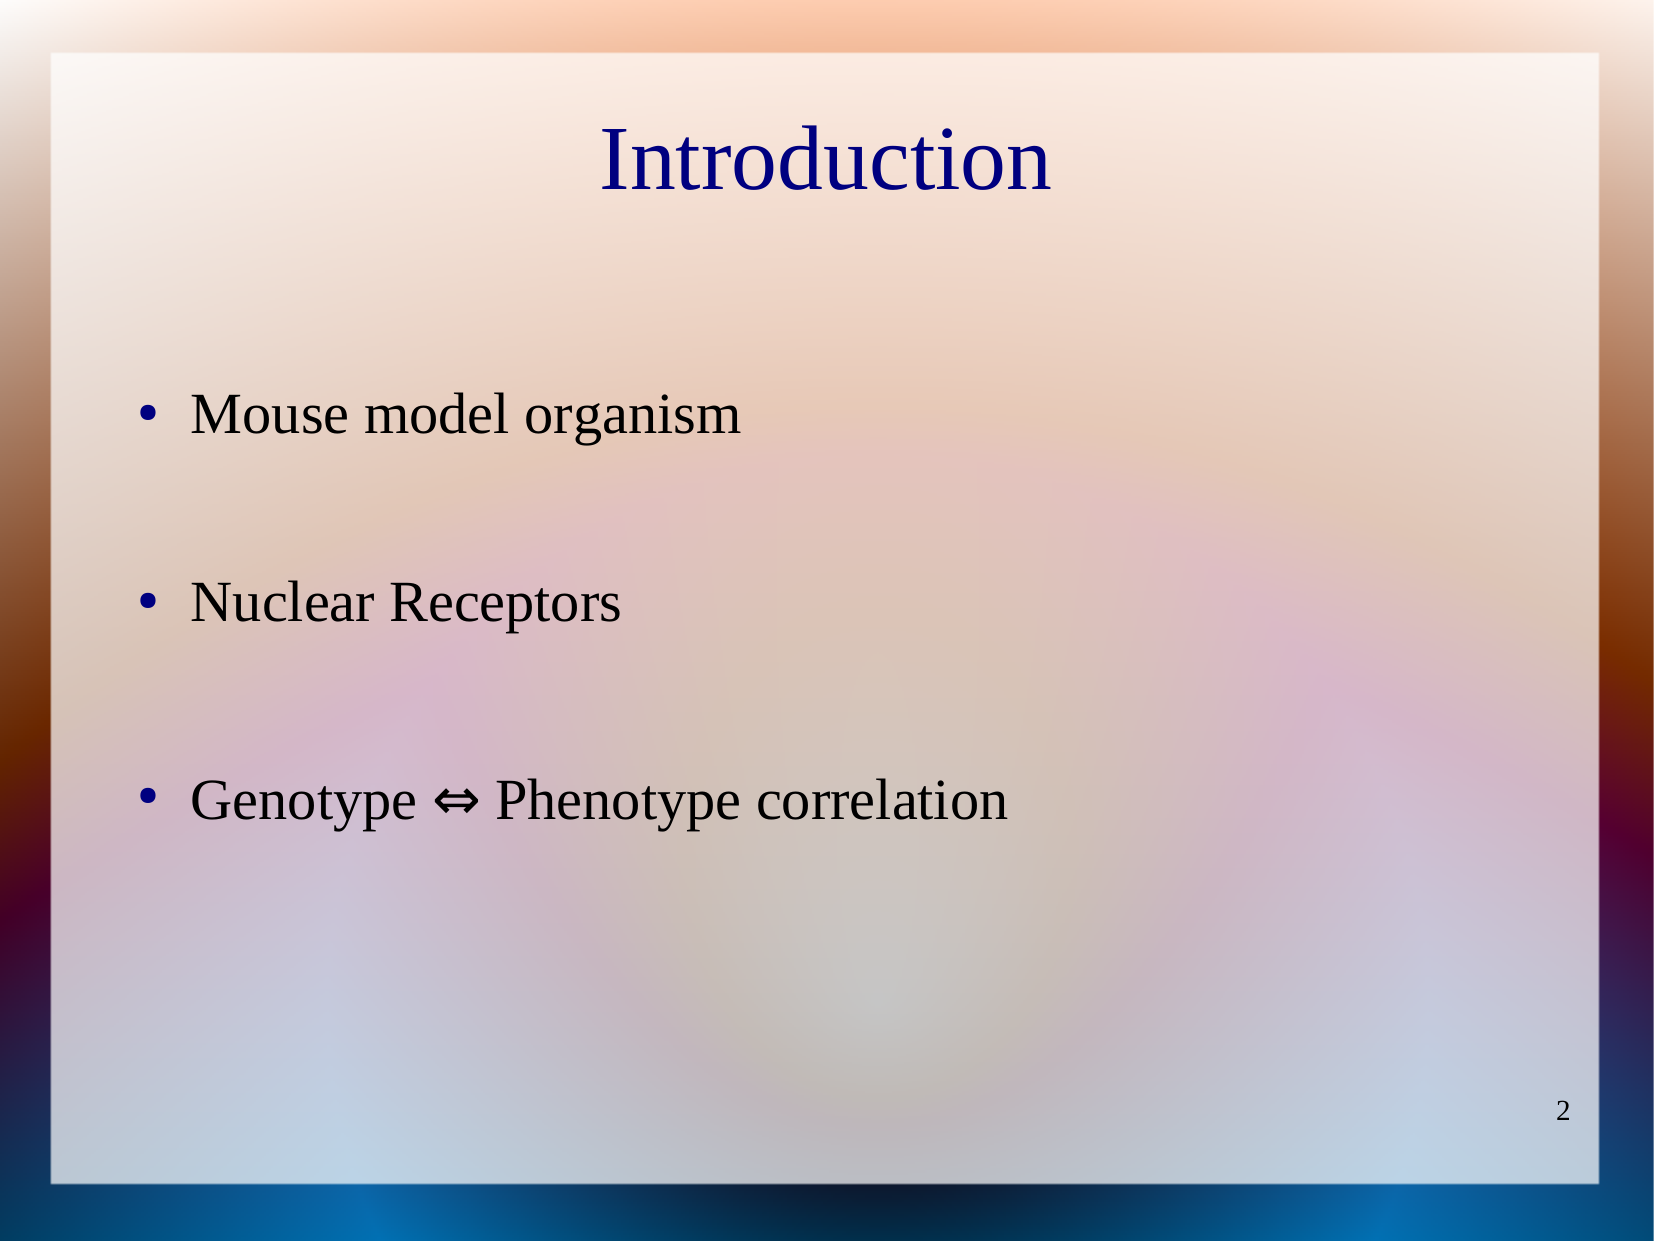

# Introduction
Mouse model organism
Nuclear Receptors
Genotype ⇔ Phenotype correlation
2